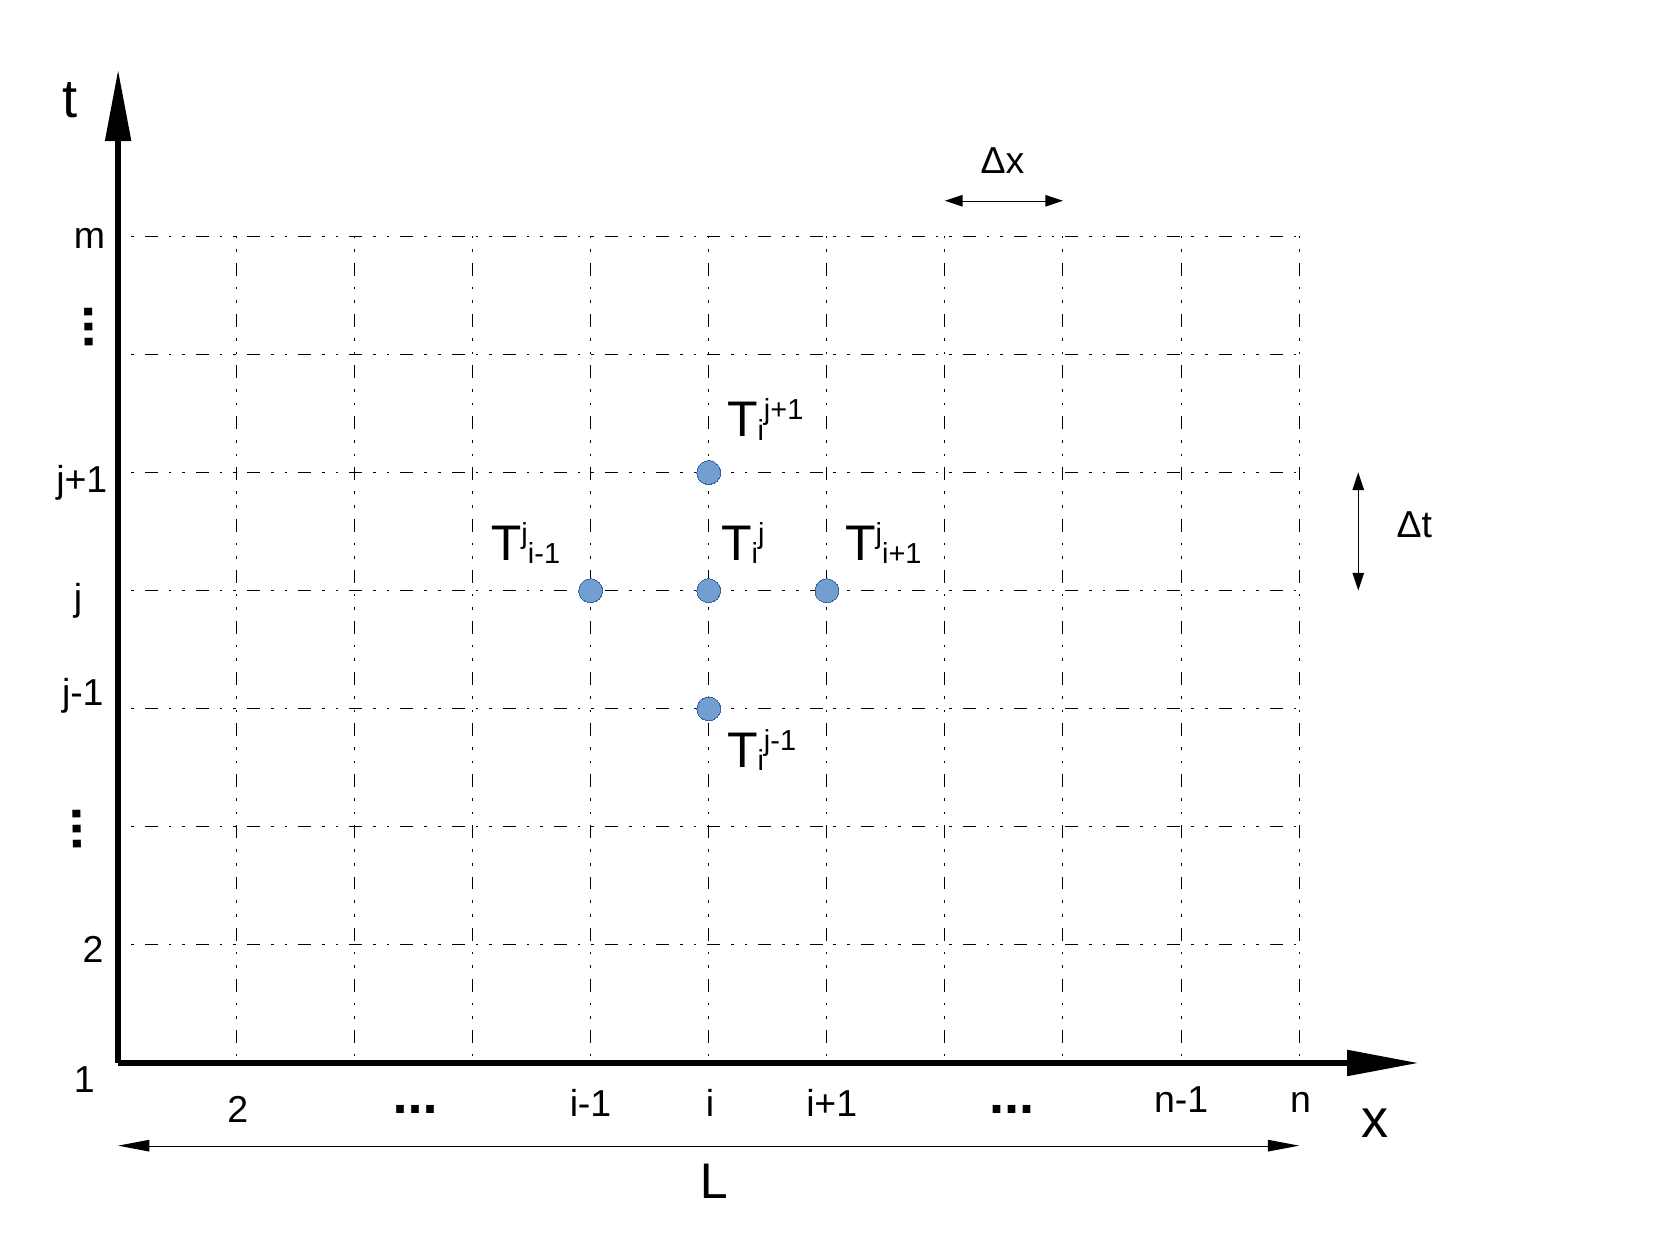

t
Δx
m
...
Tij+1
j+1
Δt
Tji-1
Tij
Tji+1
j
j-1
Tij-1
...
2
1
...
...
n-1
n
i-1
i
i+1
2
x
L